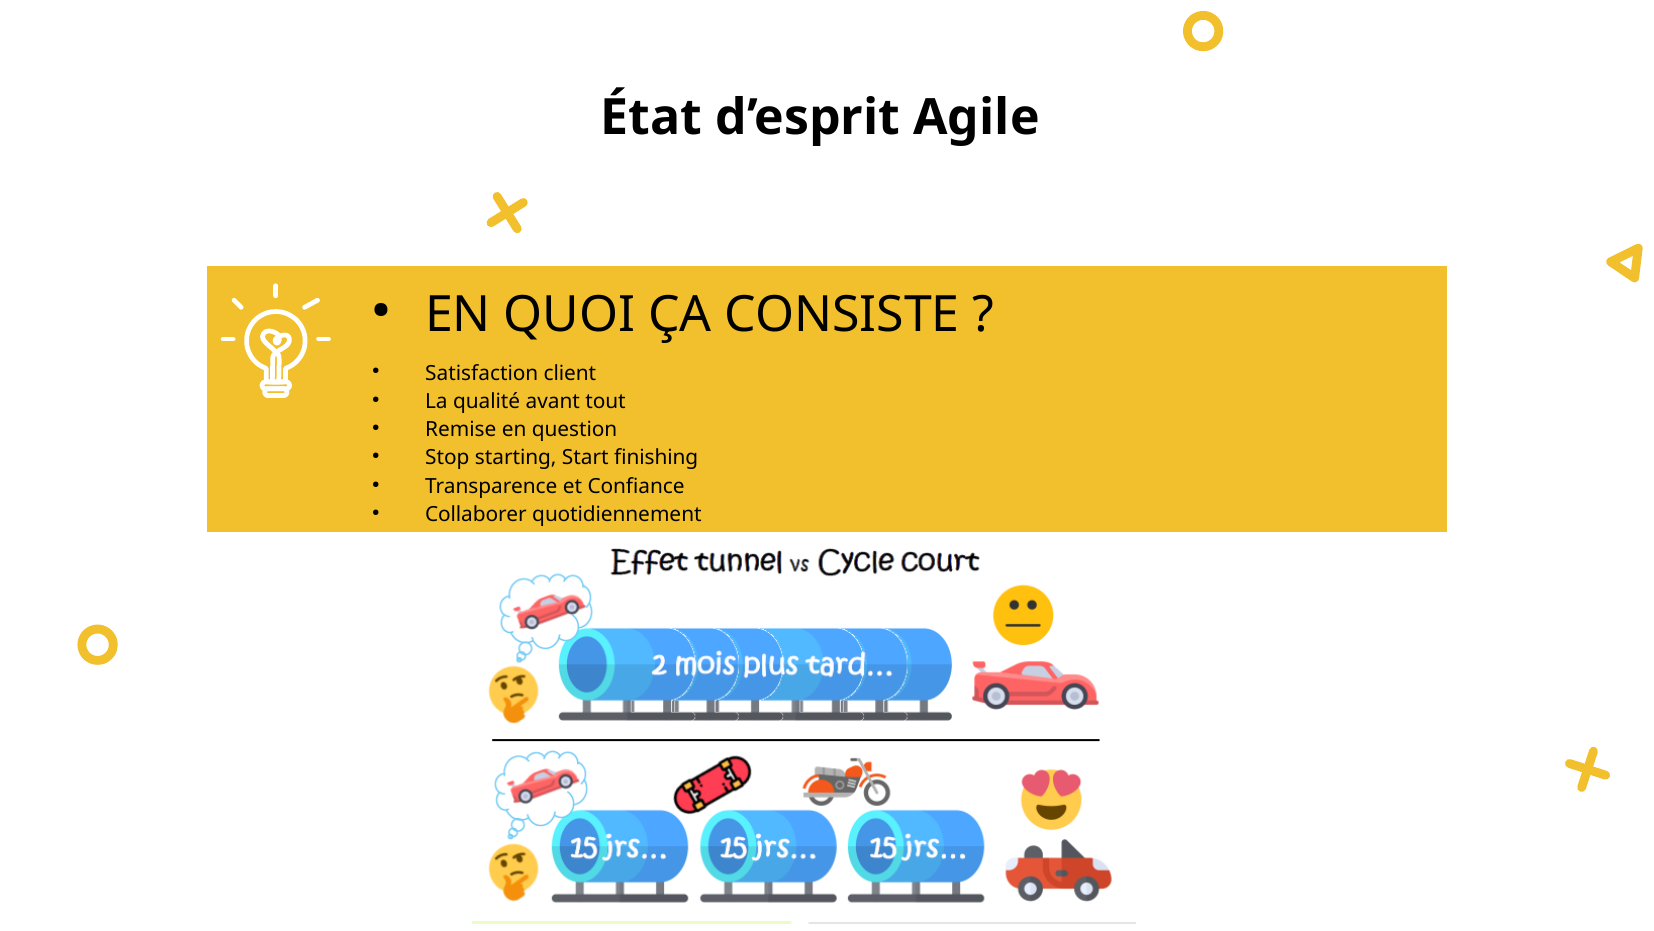

# État d’esprit Agile
EN QUOI ÇA CONSISTE ?
Satisfaction client
La qualité avant tout
Remise en question
Stop starting, Start finishing
Transparence et Confiance
Collaborer quotidiennement